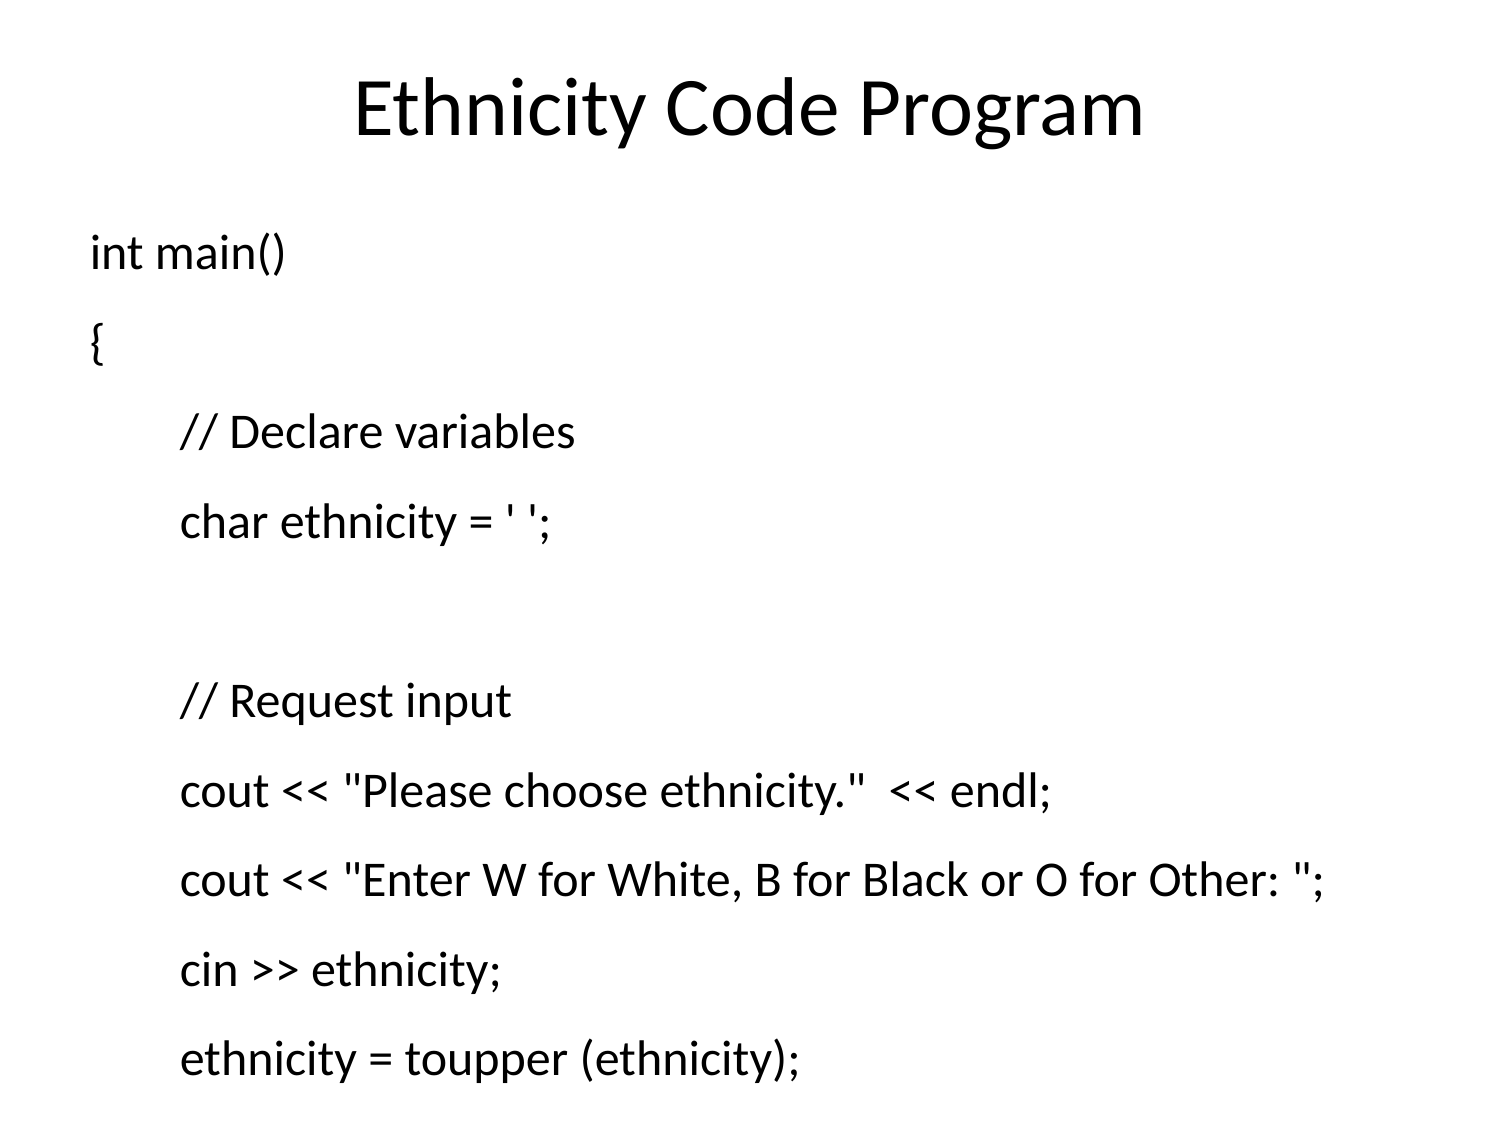

# Ethnicity Code Program
int main()
{
 // Declare variables
 char ethnicity = ' ';
 // Request input
 cout << "Please choose ethnicity." << endl;
 cout << "Enter W for White, B for Black or O for Other: ";
 cin >> ethnicity;
 ethnicity = toupper (ethnicity);
 // Determine ethnicity and display message